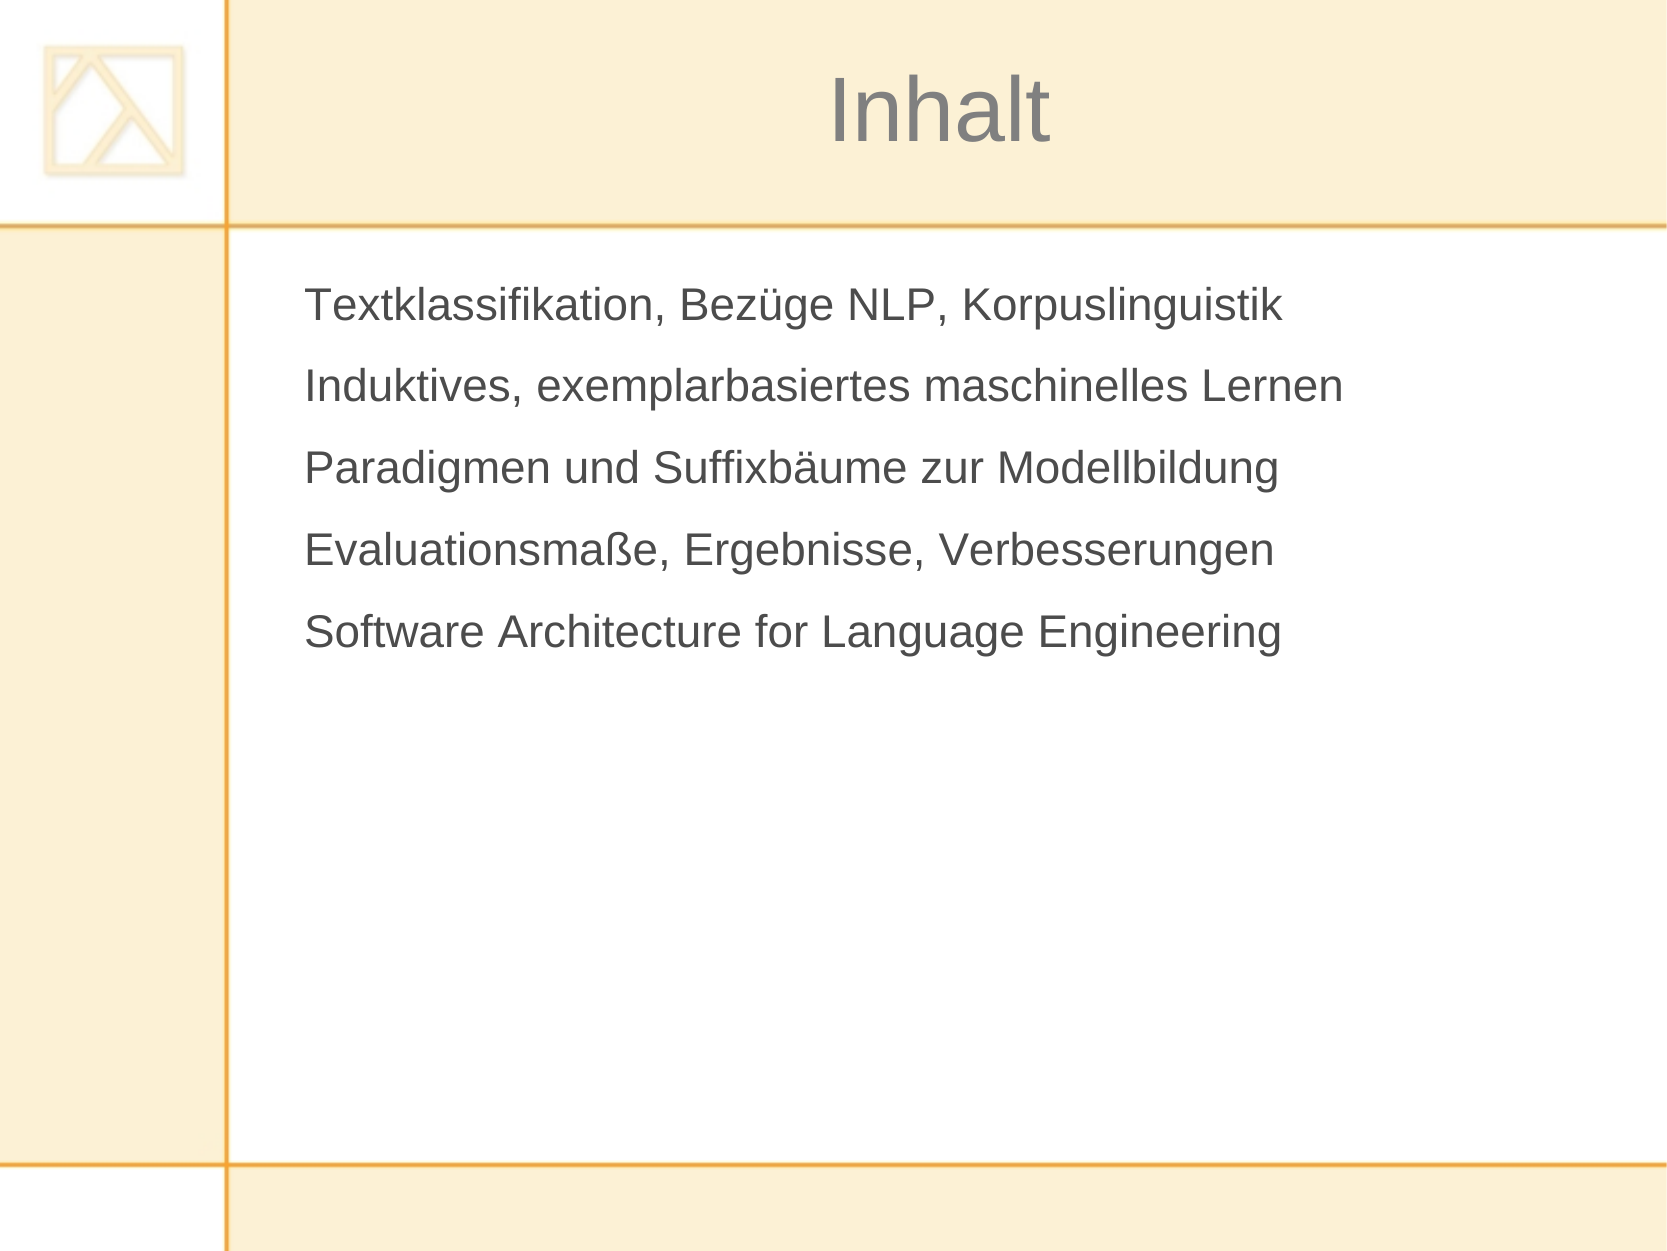

# Inhalt
Textklassifikation, Bezüge NLP, Korpuslinguistik
Induktives, exemplarbasiertes maschinelles Lernen
Paradigmen und Suffixbäume zur Modellbildung
Evaluationsmaße, Ergebnisse, Verbesserungen
Software Architecture for Language Engineering